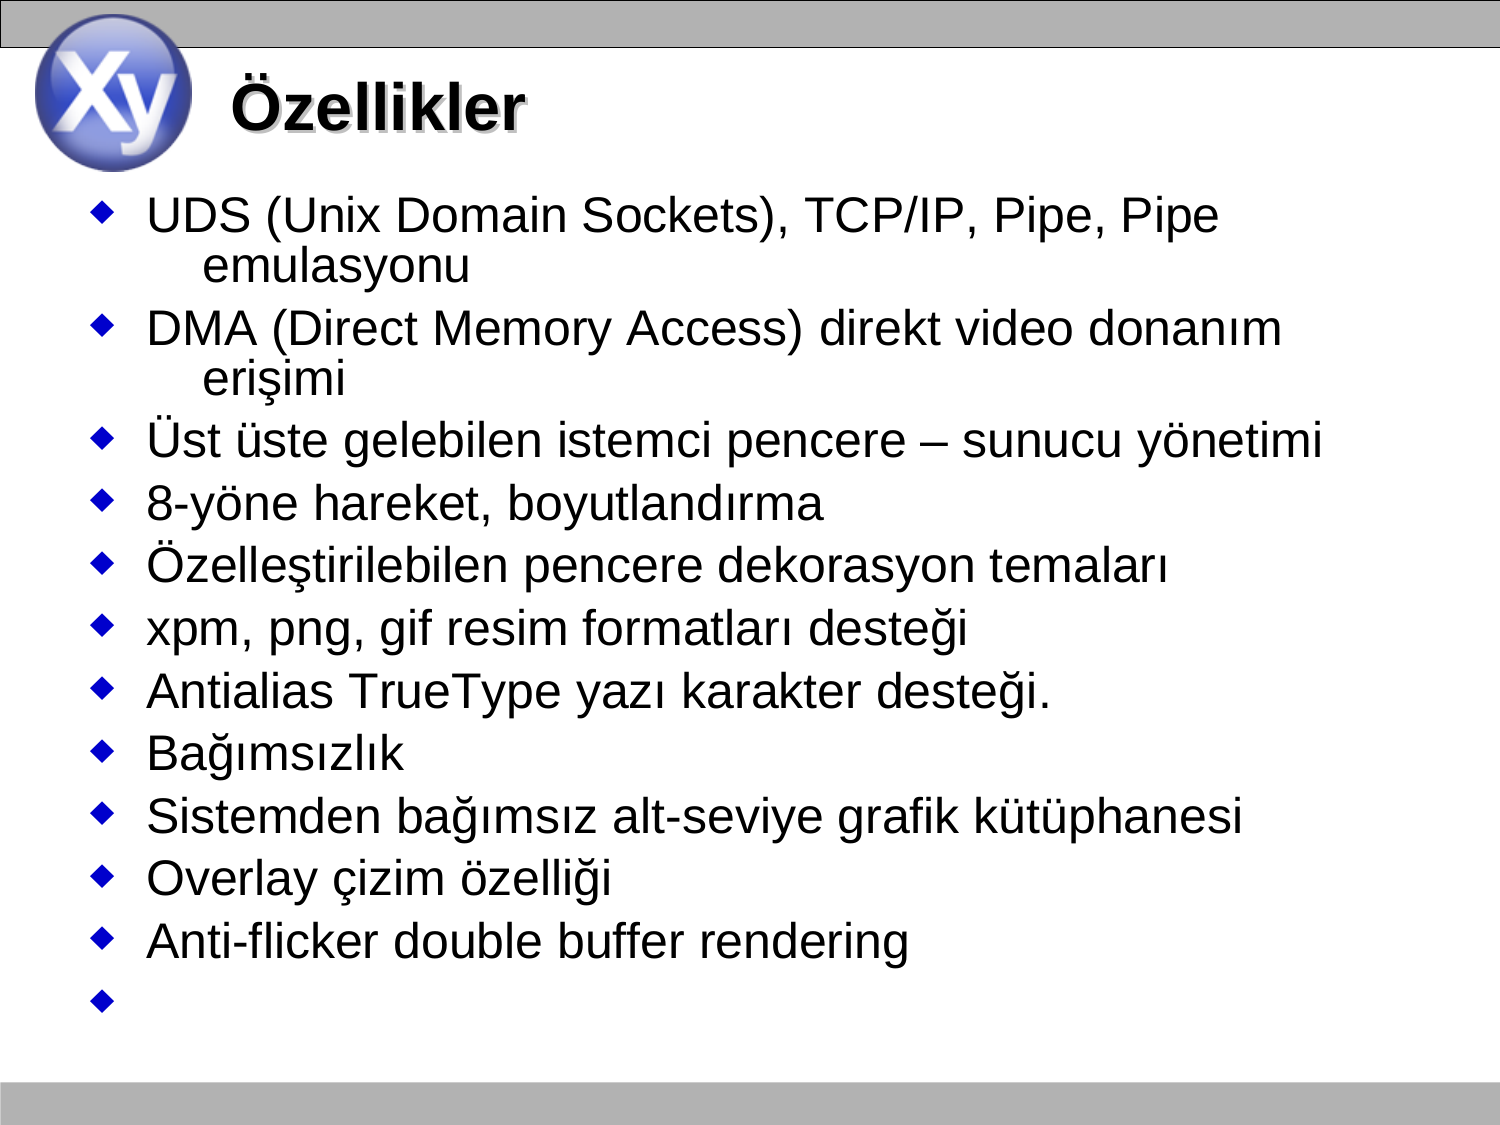

# Özellikler
UDS (Unix Domain Sockets), TCP/IP, Pipe, Pipe emulasyonu
DMA (Direct Memory Access) direkt video donanım erişimi
Üst üste gelebilen istemci pencere – sunucu yönetimi
8-yöne hareket, boyutlandırma
Özelleştirilebilen pencere dekorasyon temaları
xpm, png, gif resim formatları desteği
Antialias TrueType yazı karakter desteği.
Bağımsızlık
Sistemden bağımsız alt-seviye grafik kütüphanesi
Overlay çizim özelliği
Anti-flicker double buffer rendering